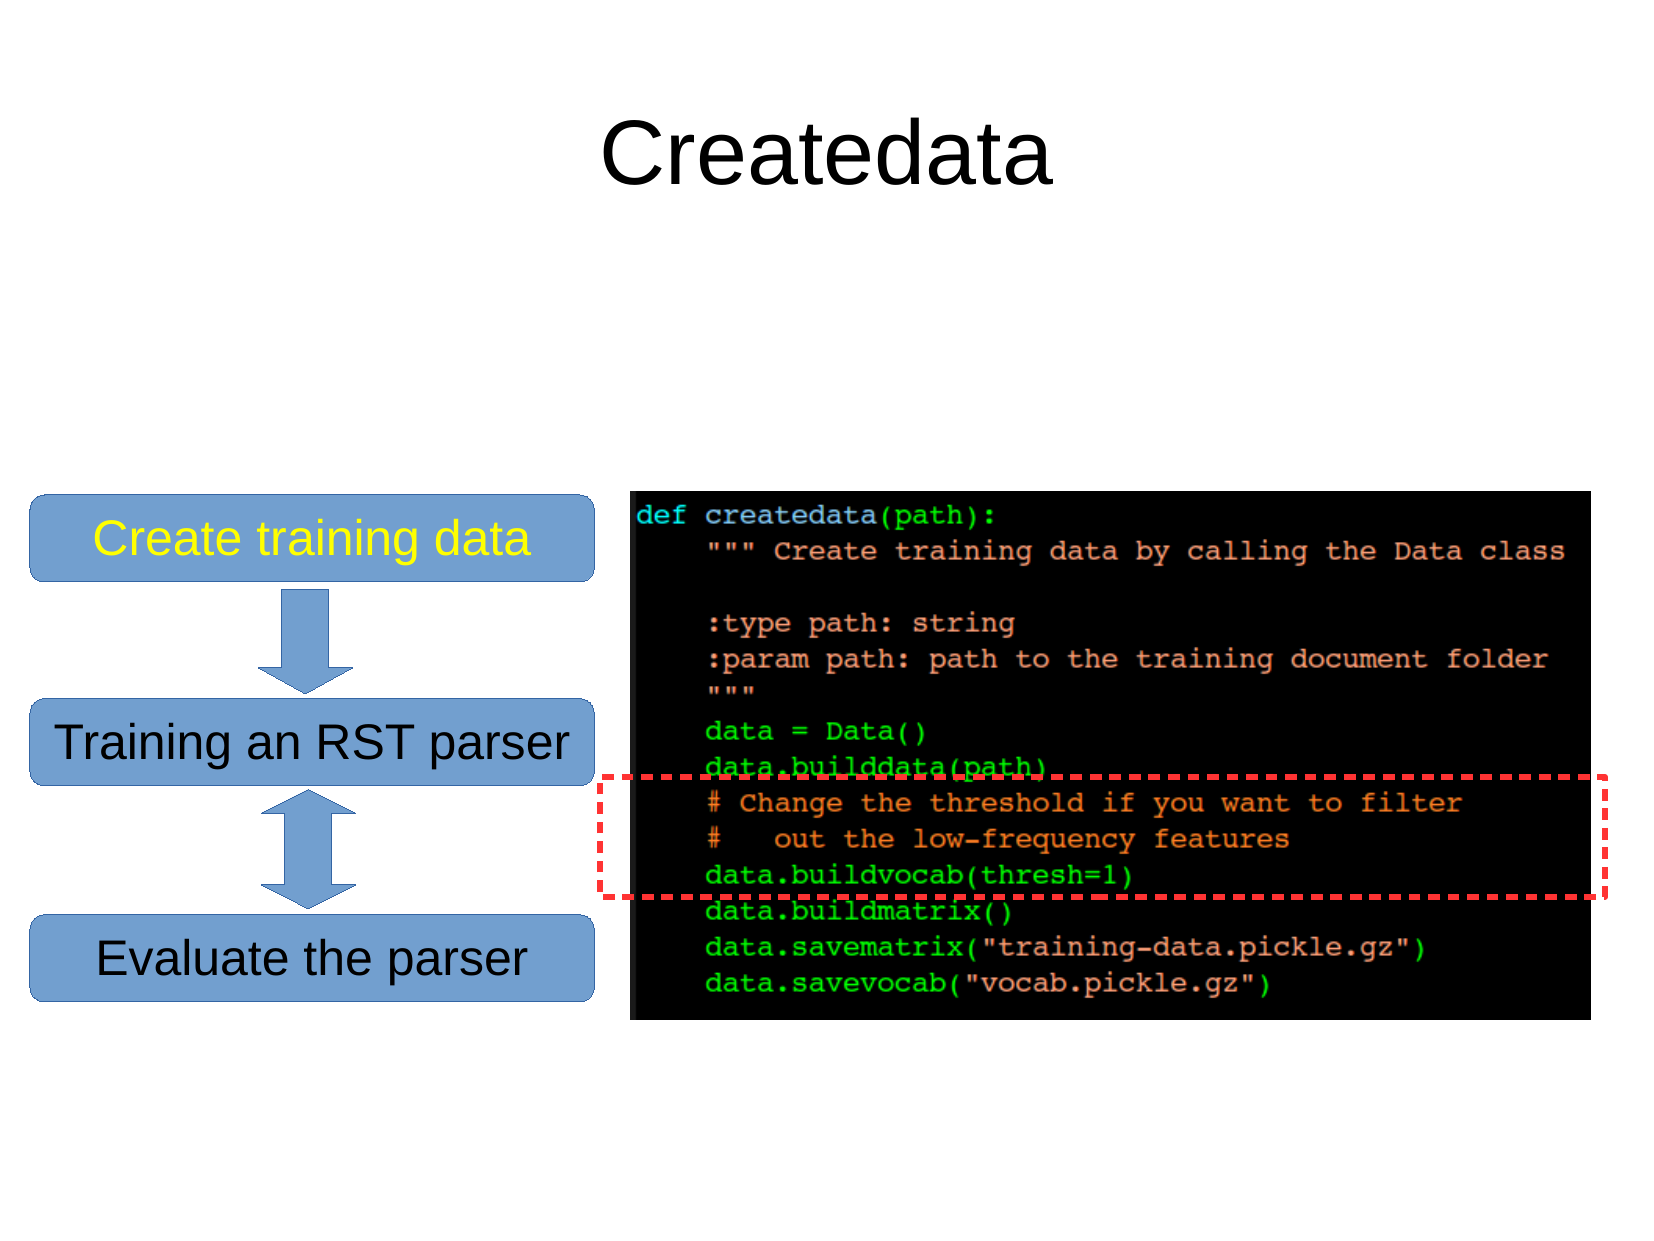

# Createdata
Create training data
Training an RST parser
Evaluate the parser